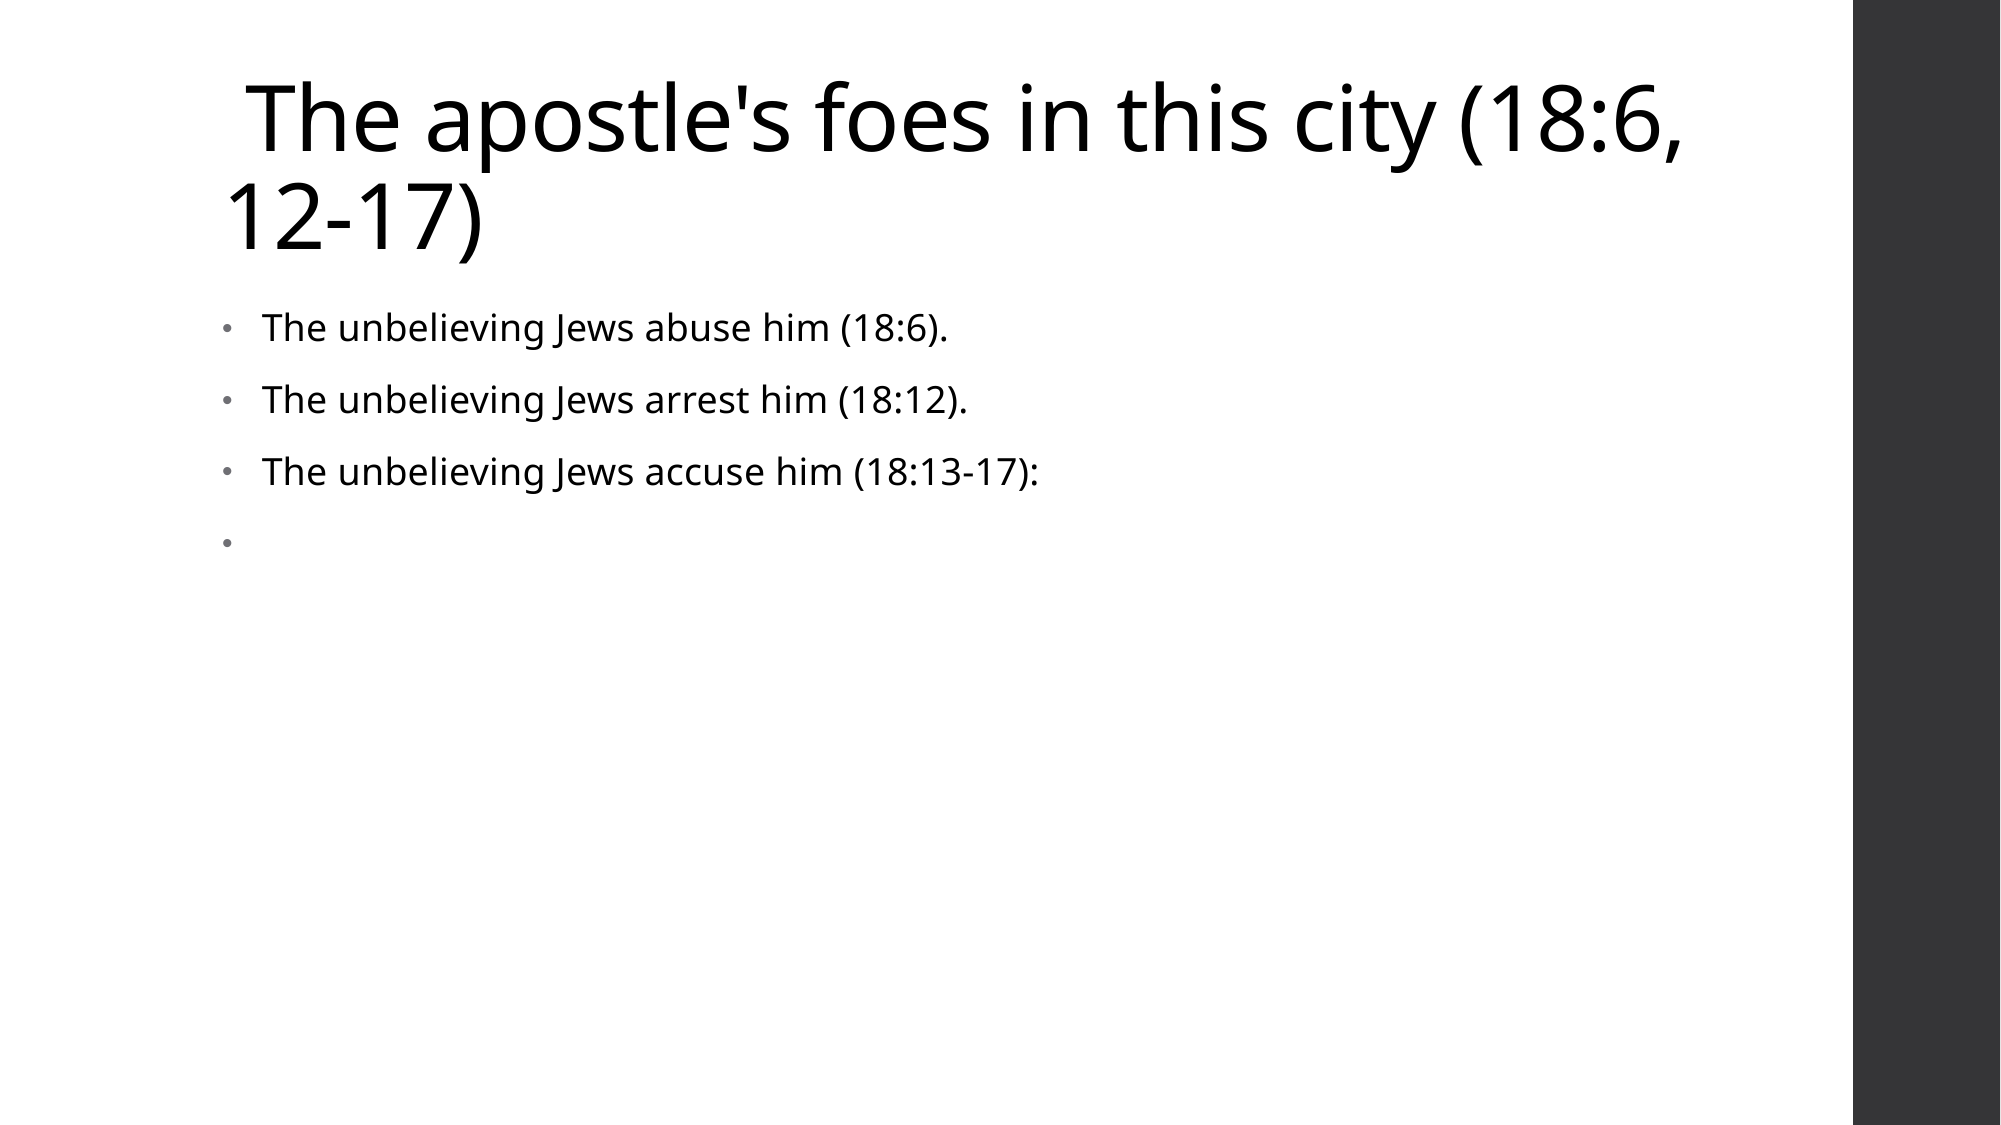

# The apostle's foes in this city (18:6, 12-17)
 The unbelieving Jews abuse him (18:6).
 The unbelieving Jews arrest him (18:12).
 The unbelieving Jews accuse him (18:13-17):